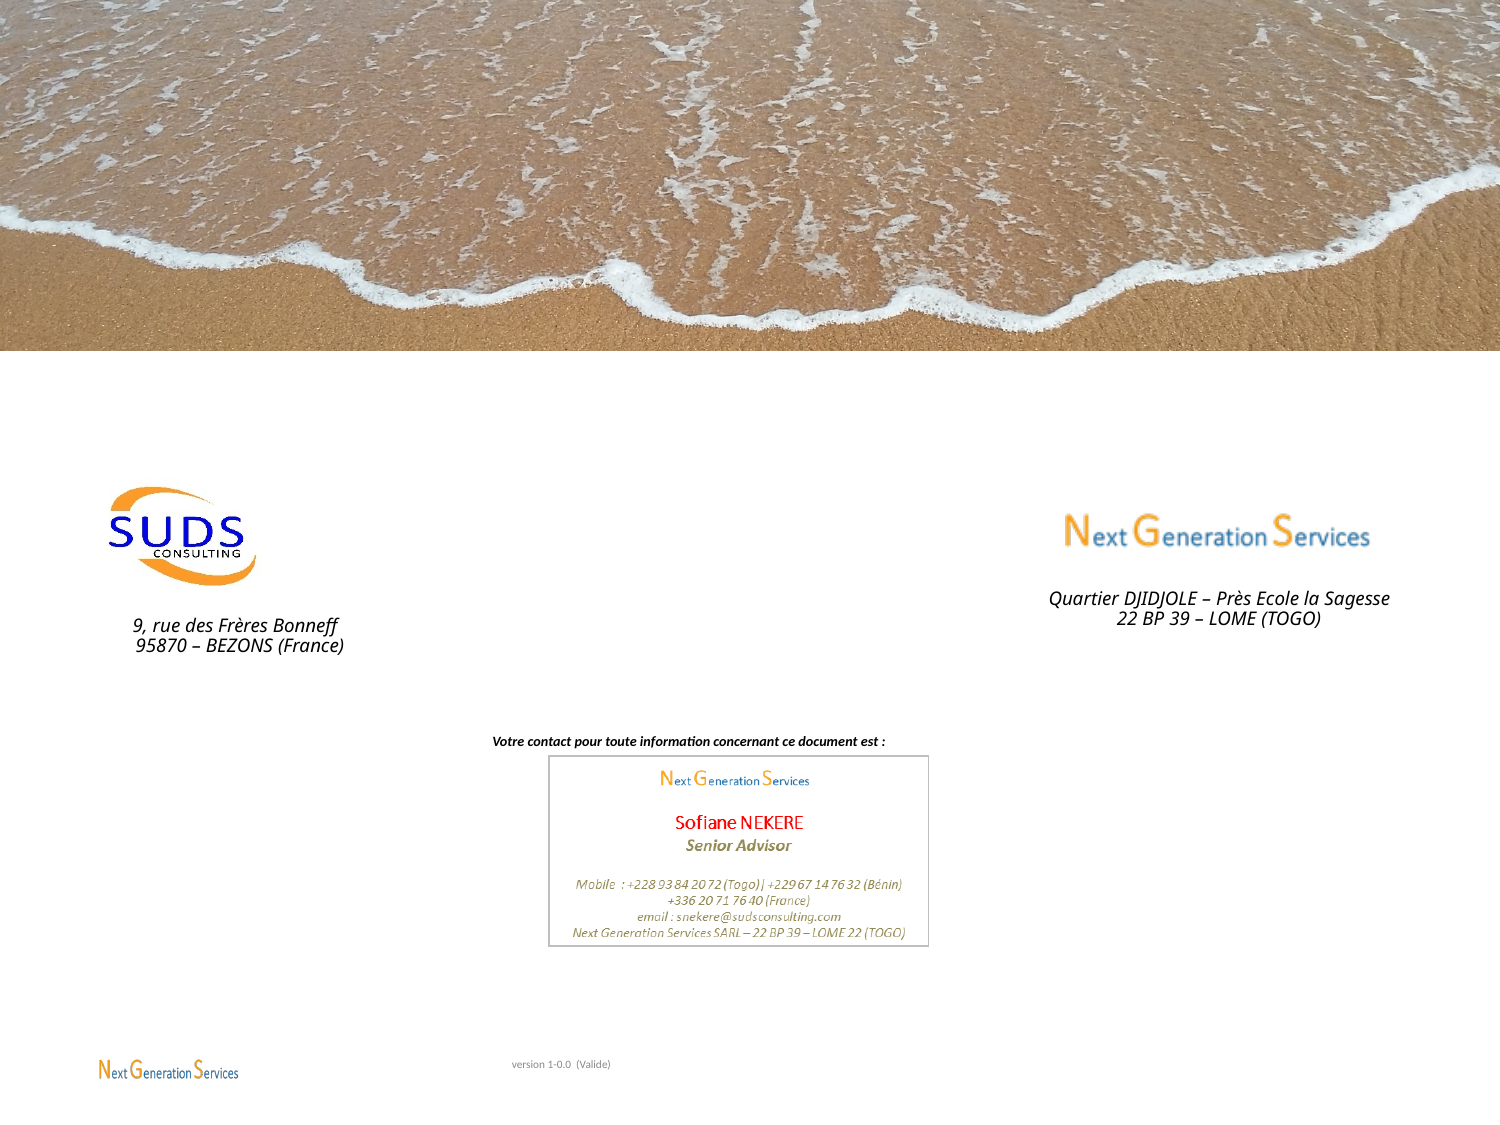

Quartier DJIDJOLE – Près Ecole la Sagesse
22 BP 39 – LOME (TOGO)
# 9, rue des Frères Bonneff 95870 – BEZONS (France)
Votre contact pour toute information concernant ce document est :
version 1-0.0 (Valide)